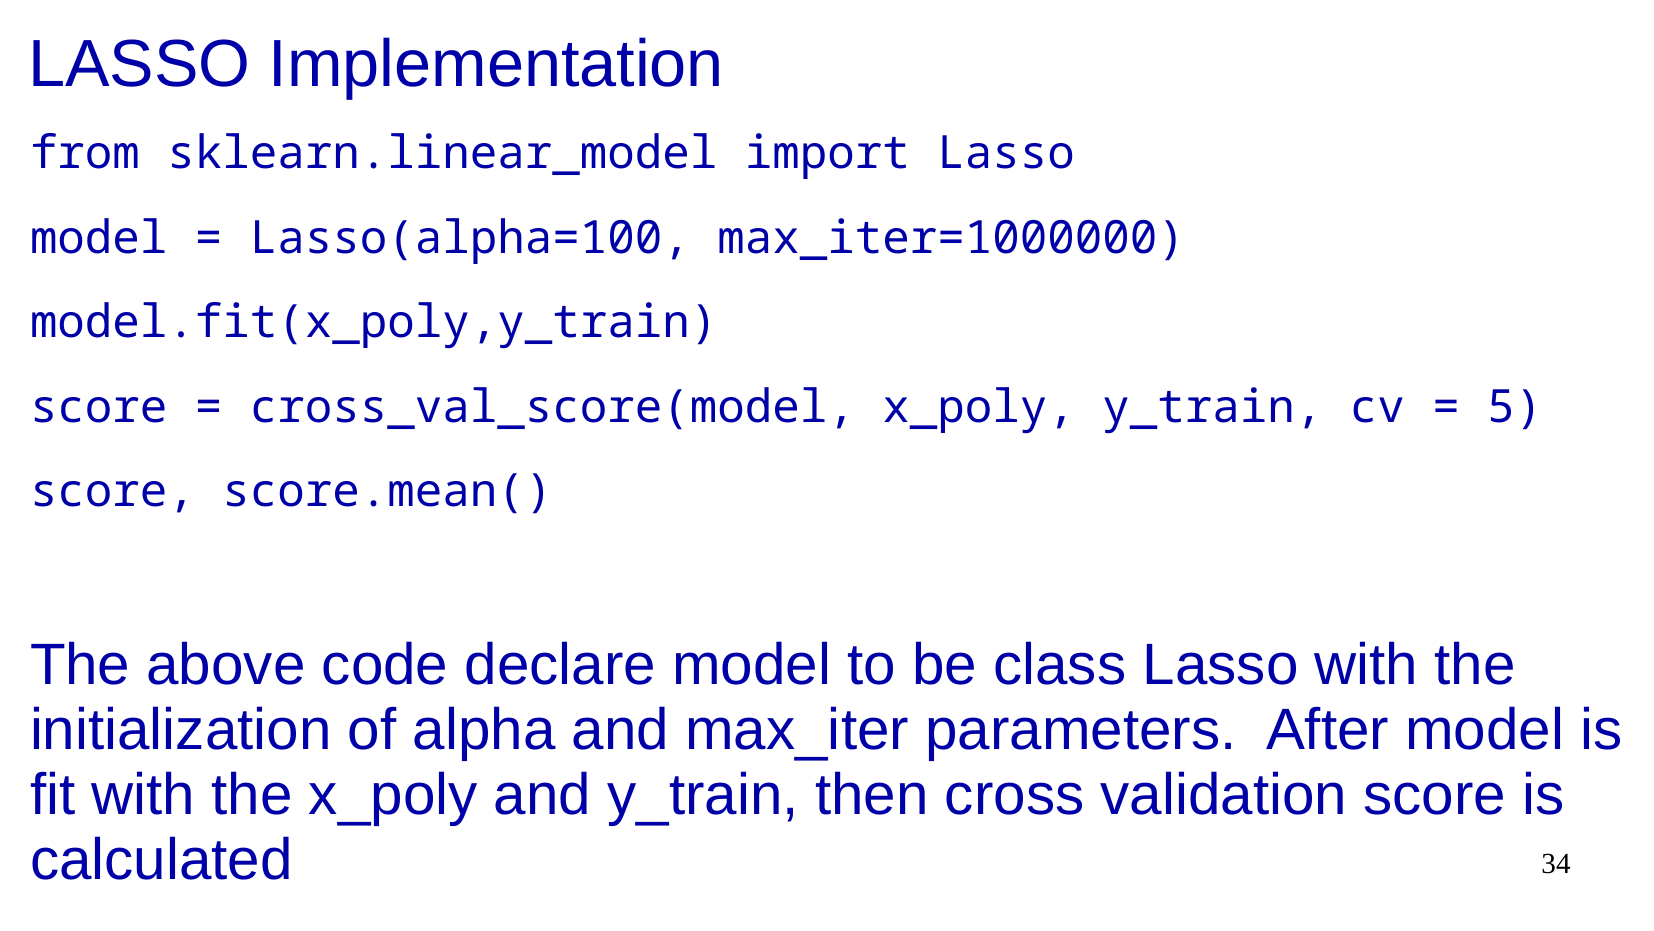

# LASSO Implementation
from sklearn.linear_model import Lasso
model = Lasso(alpha=100, max_iter=1000000)
model.fit(x_poly,y_train)
score = cross_val_score(model, x_poly, y_train, cv = 5)
score, score.mean()
The above code declare model to be class Lasso with the initialization of alpha and max_iter parameters. After model is fit with the x_poly and y_train, then cross validation score is calculated
34